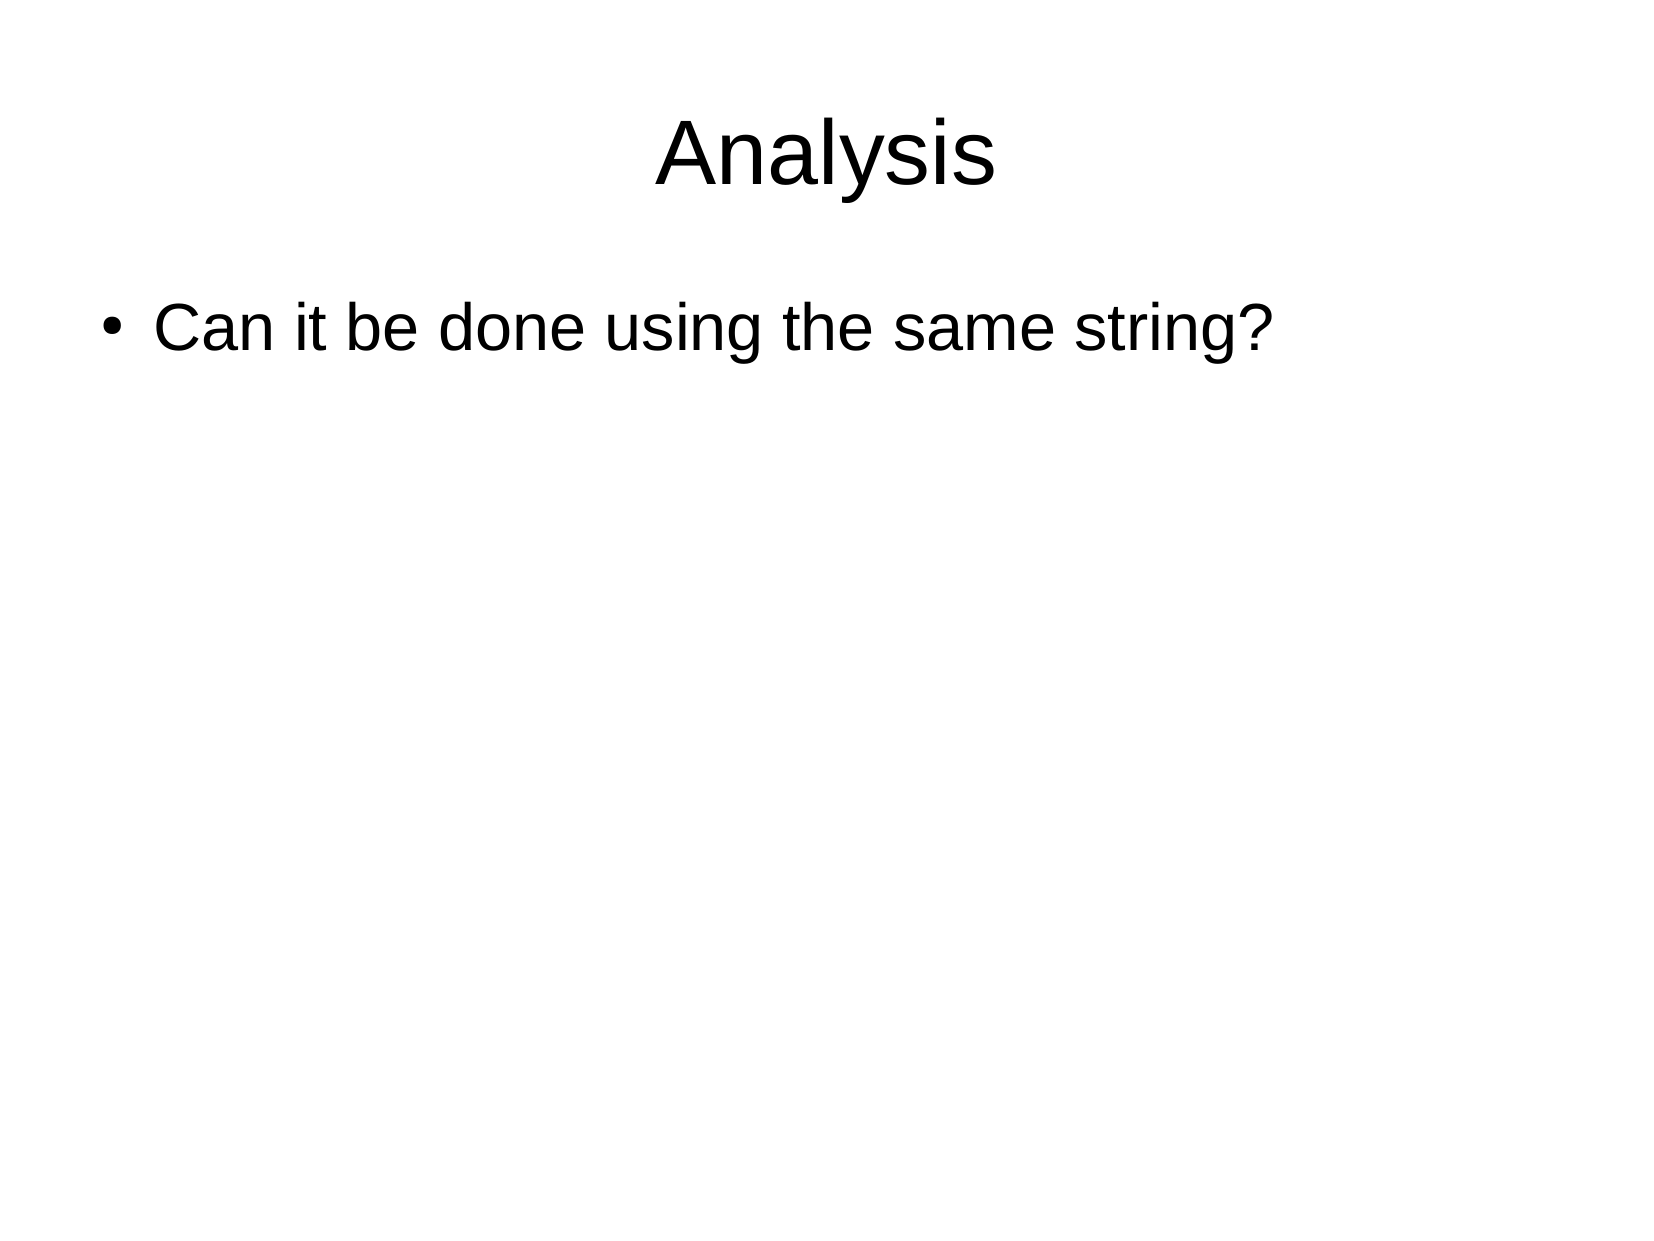

# Analysis
Can it be done using the same string?